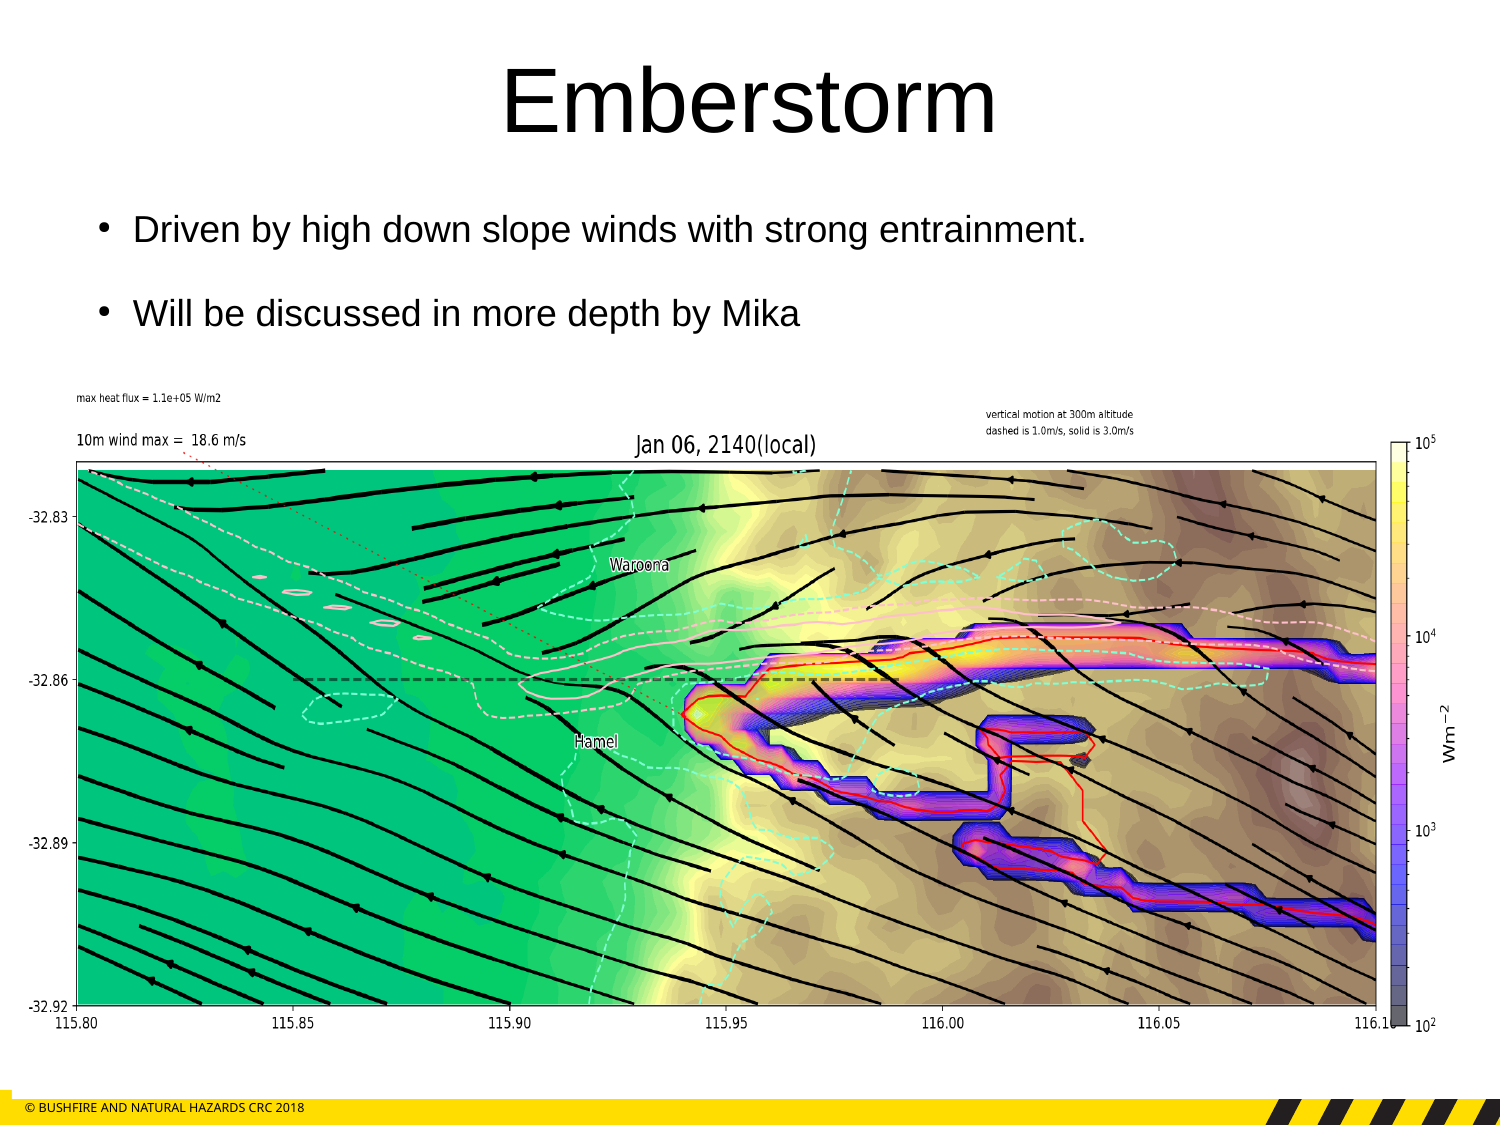

# Emberstorm
Driven by high down slope winds with strong entrainment.
Will be discussed in more depth by Mika